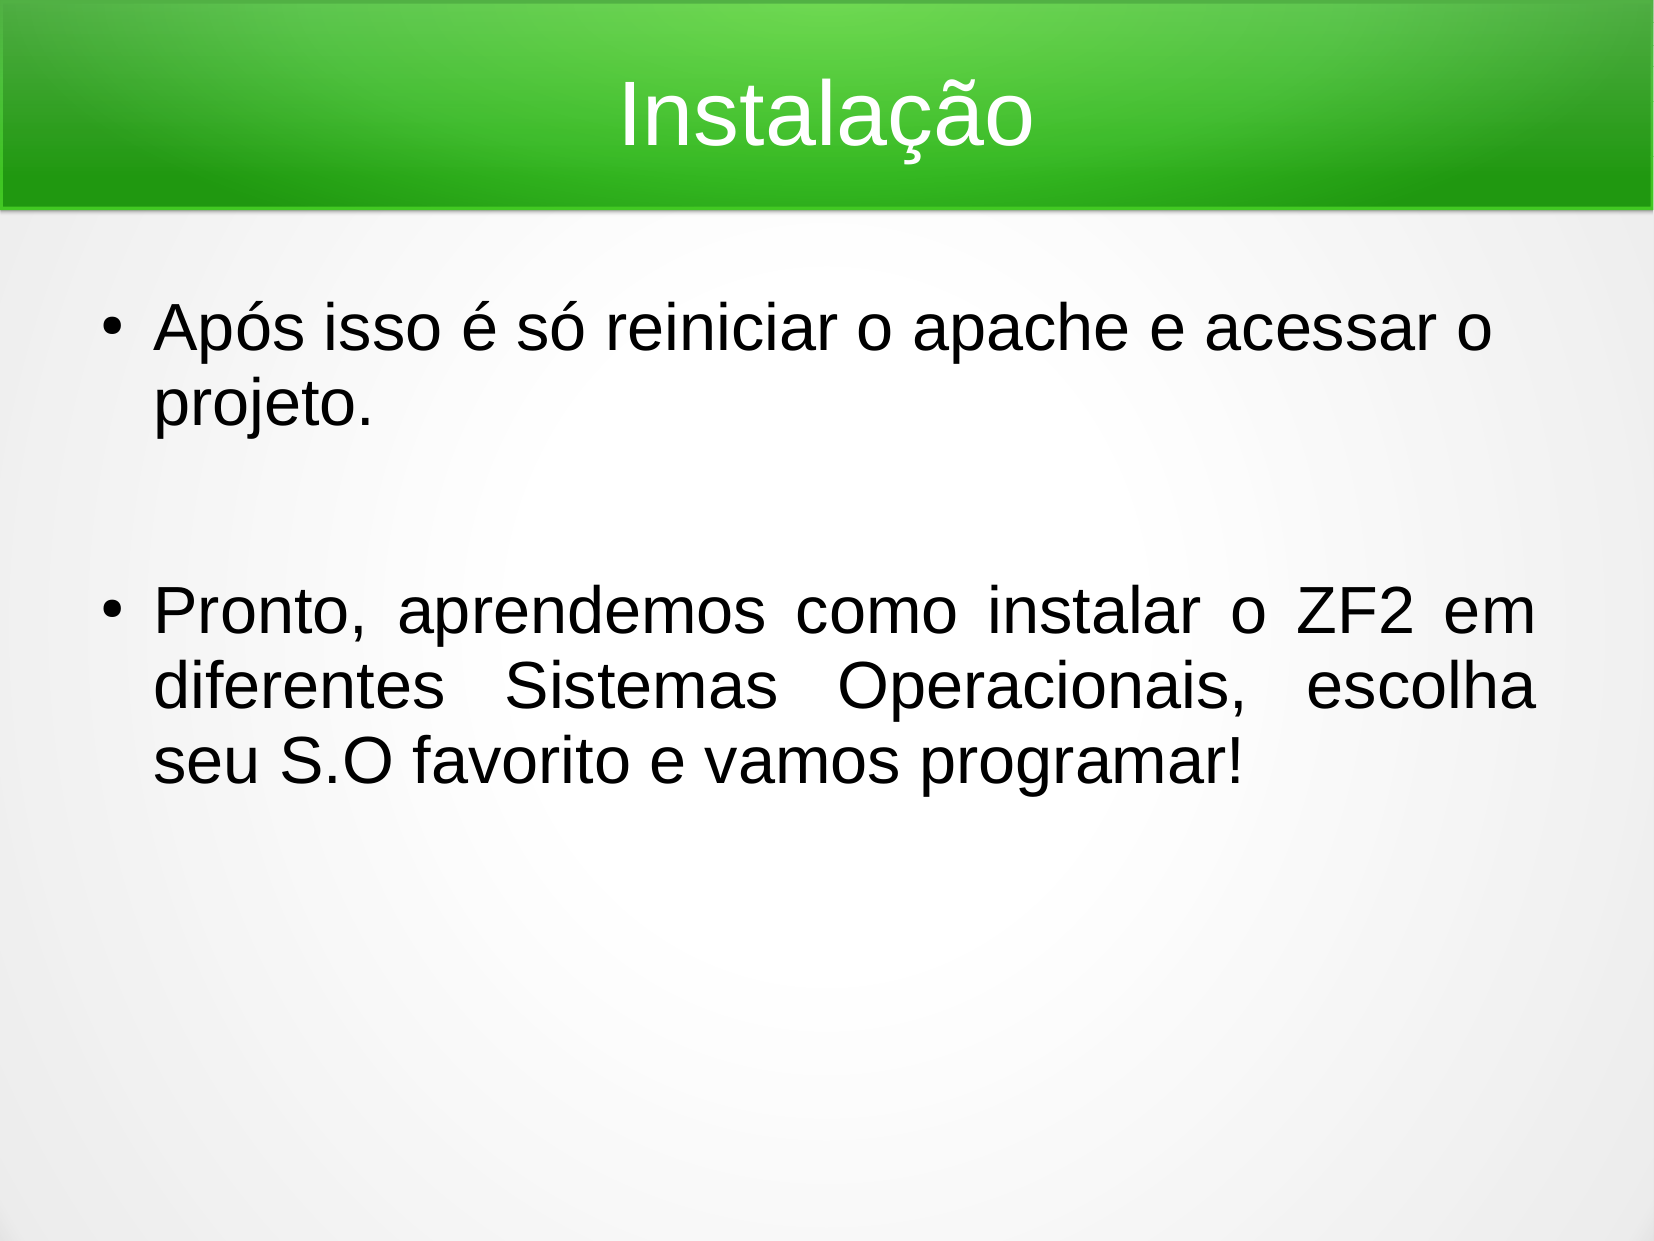

# Instalação
Após isso é só reiniciar o apache e acessar o projeto.
Pronto, aprendemos como instalar o ZF2 em diferentes Sistemas Operacionais, escolha seu S.O favorito e vamos programar!